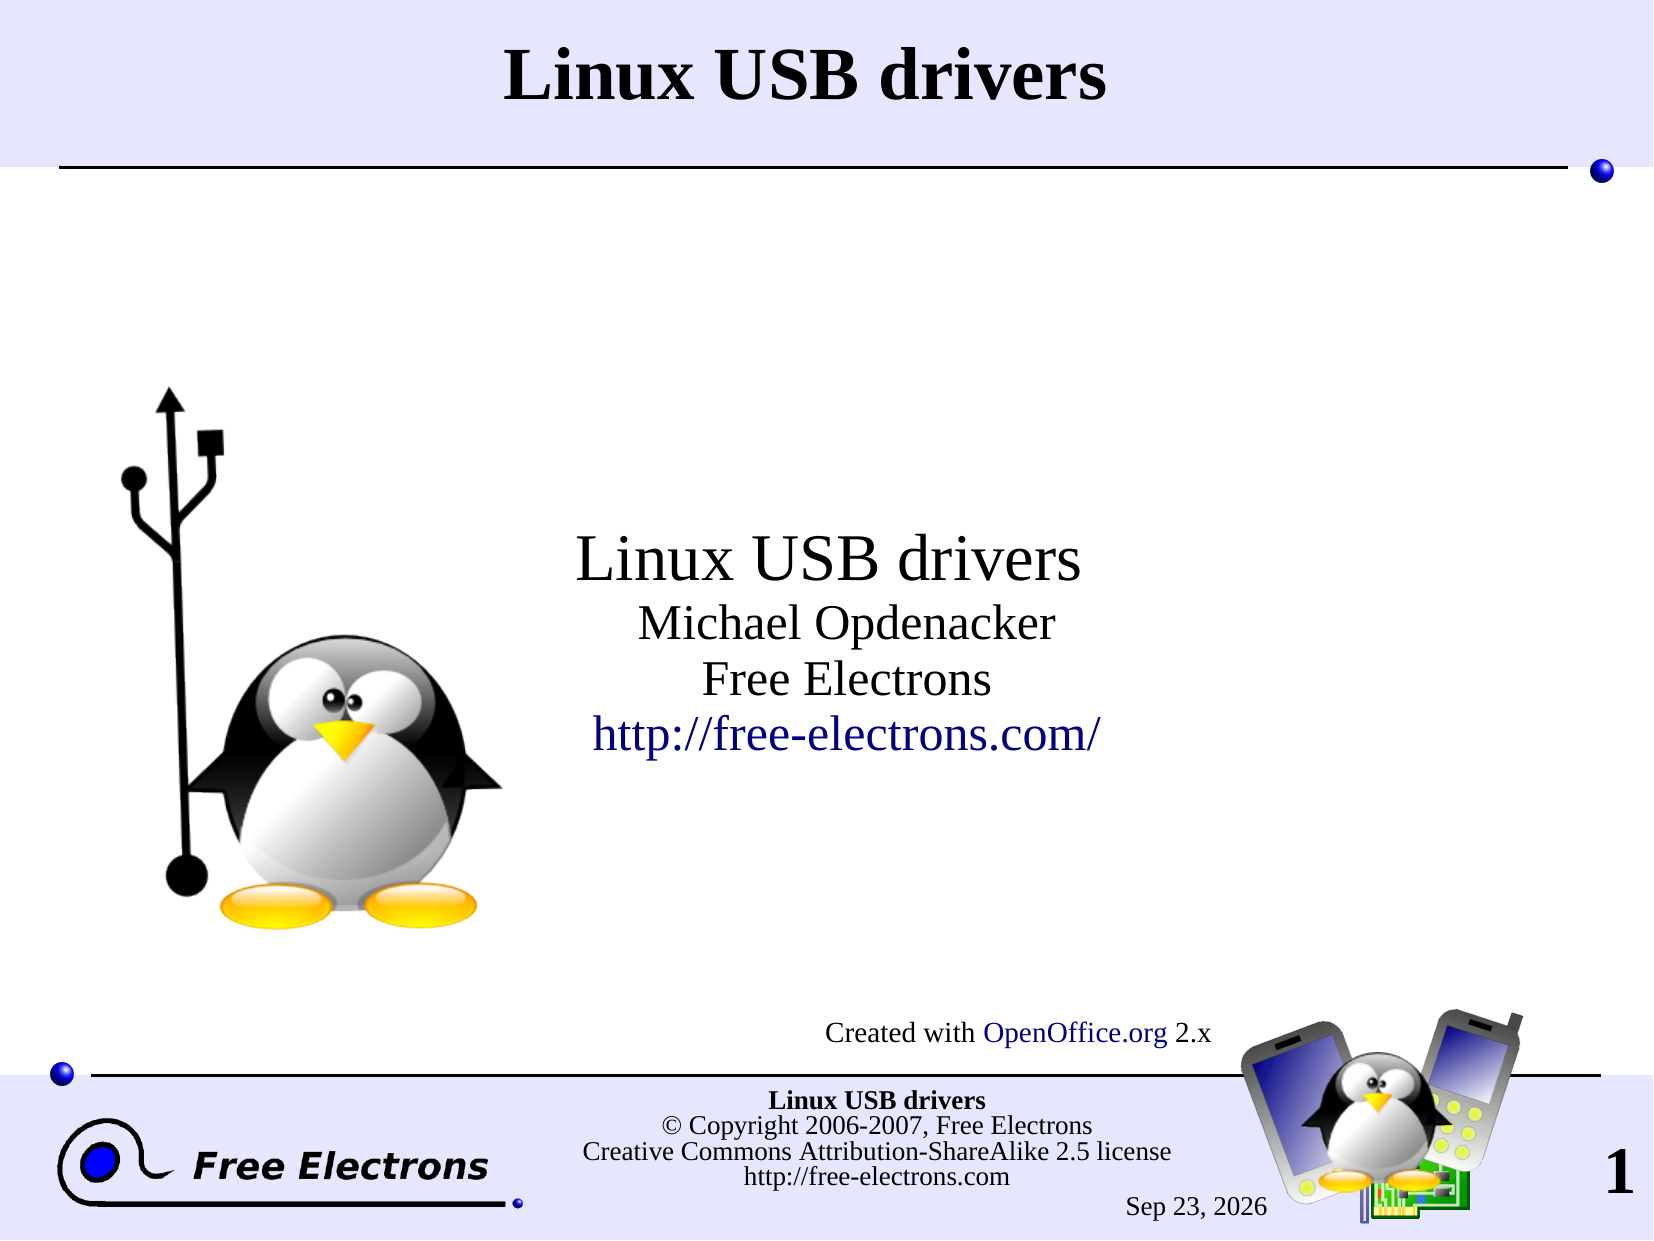

# Linux USB drivers
Linux USB drivers
Michael Opdenacker
Free Electrons
http://free-electrons.com/
Created with OpenOffice.org 2.x